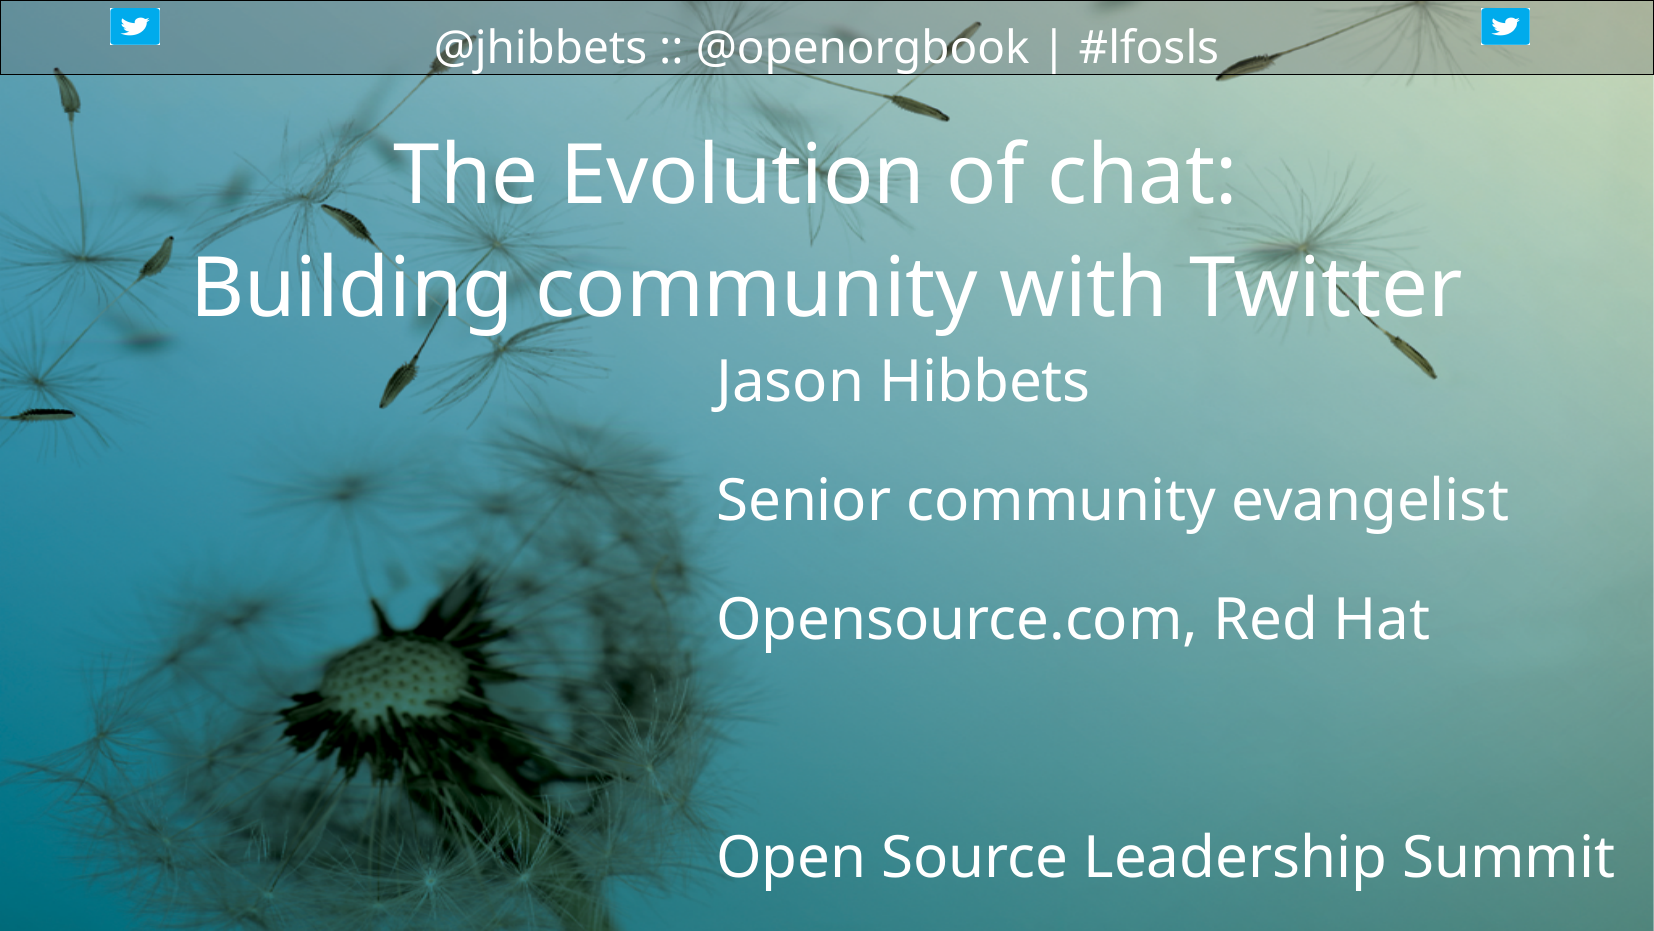

The Evolution of chat:
Building community with Twitter
Jason Hibbets
Senior community evangelist
Opensource.com, Red Hat
Open Source Leadership Summit
February 2017